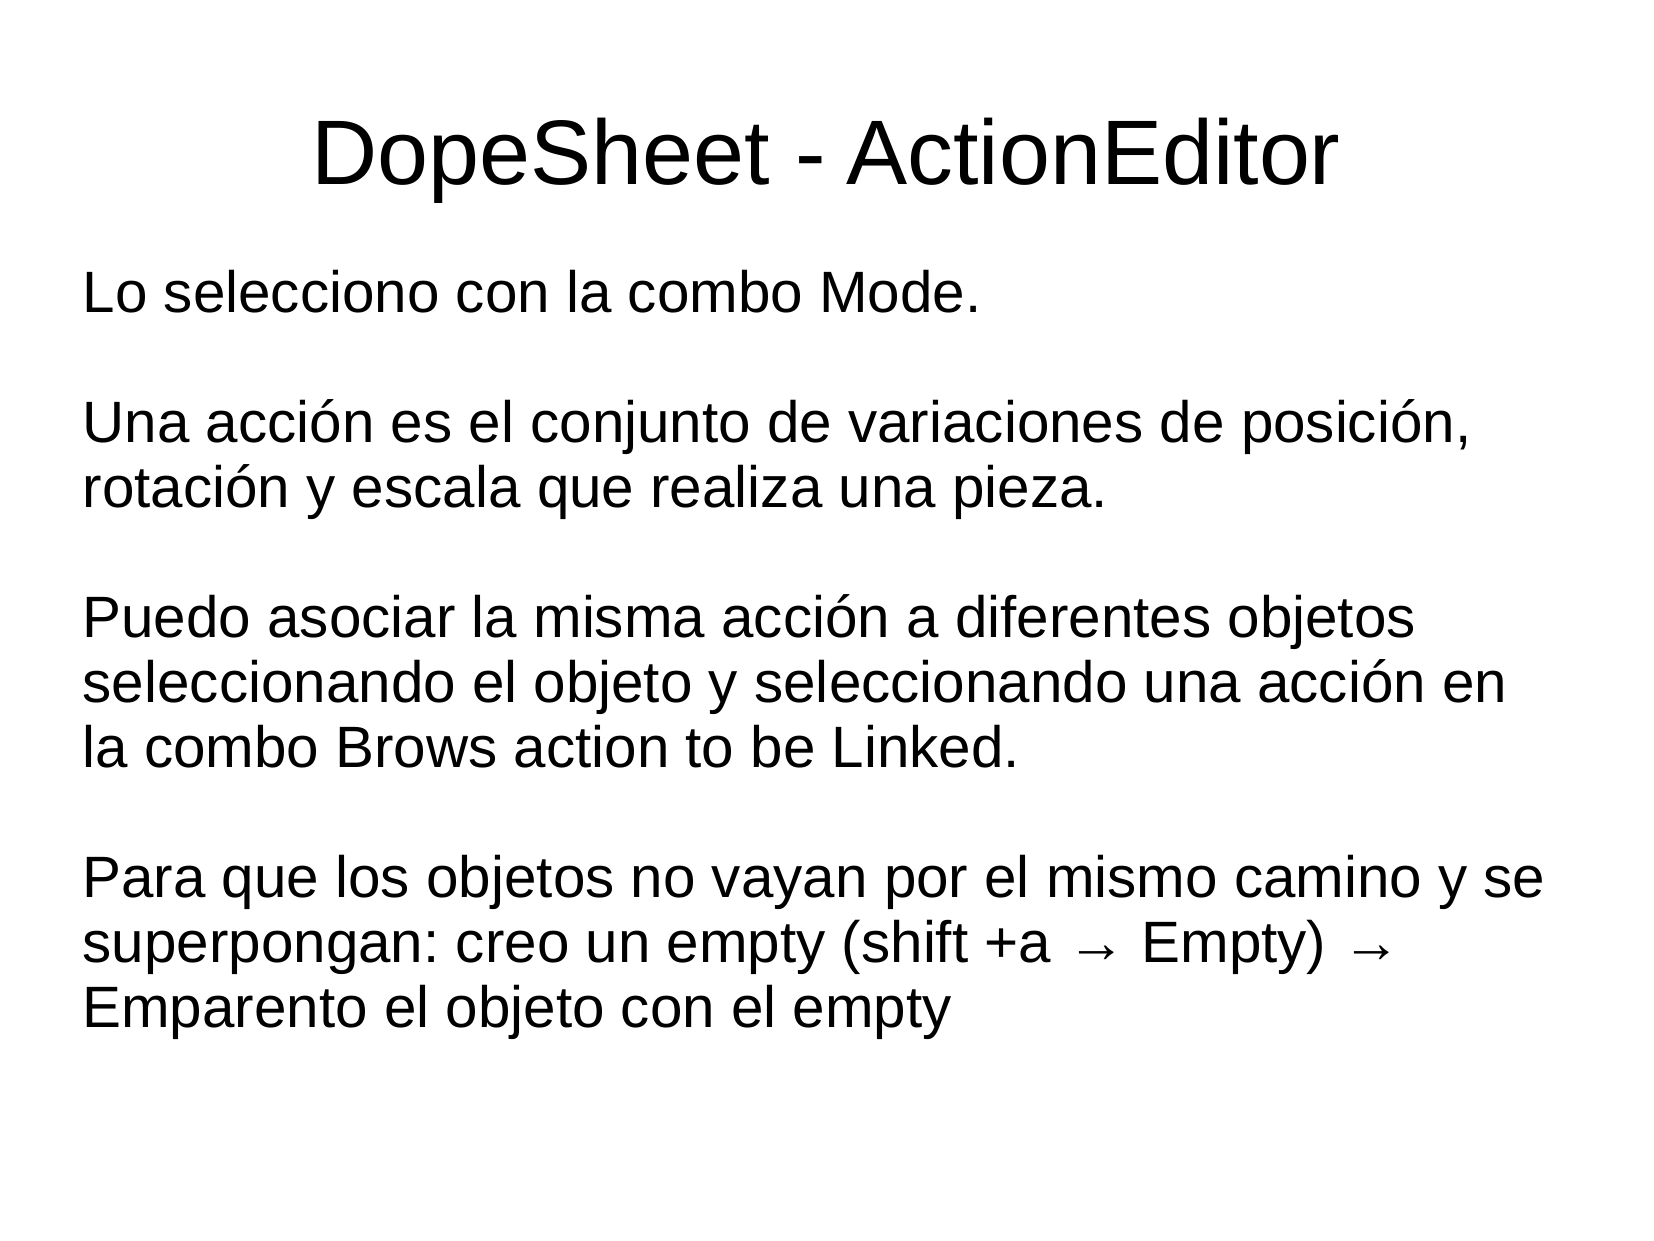

# DopeSheet - ActionEditor
Lo selecciono con la combo Mode.
Una acción es el conjunto de variaciones de posición, rotación y escala que realiza una pieza.
Puedo asociar la misma acción a diferentes objetos seleccionando el objeto y seleccionando una acción en la combo Brows action to be Linked.
Para que los objetos no vayan por el mismo camino y se superpongan: creo un empty (shift +a → Empty) → Emparento el objeto con el empty